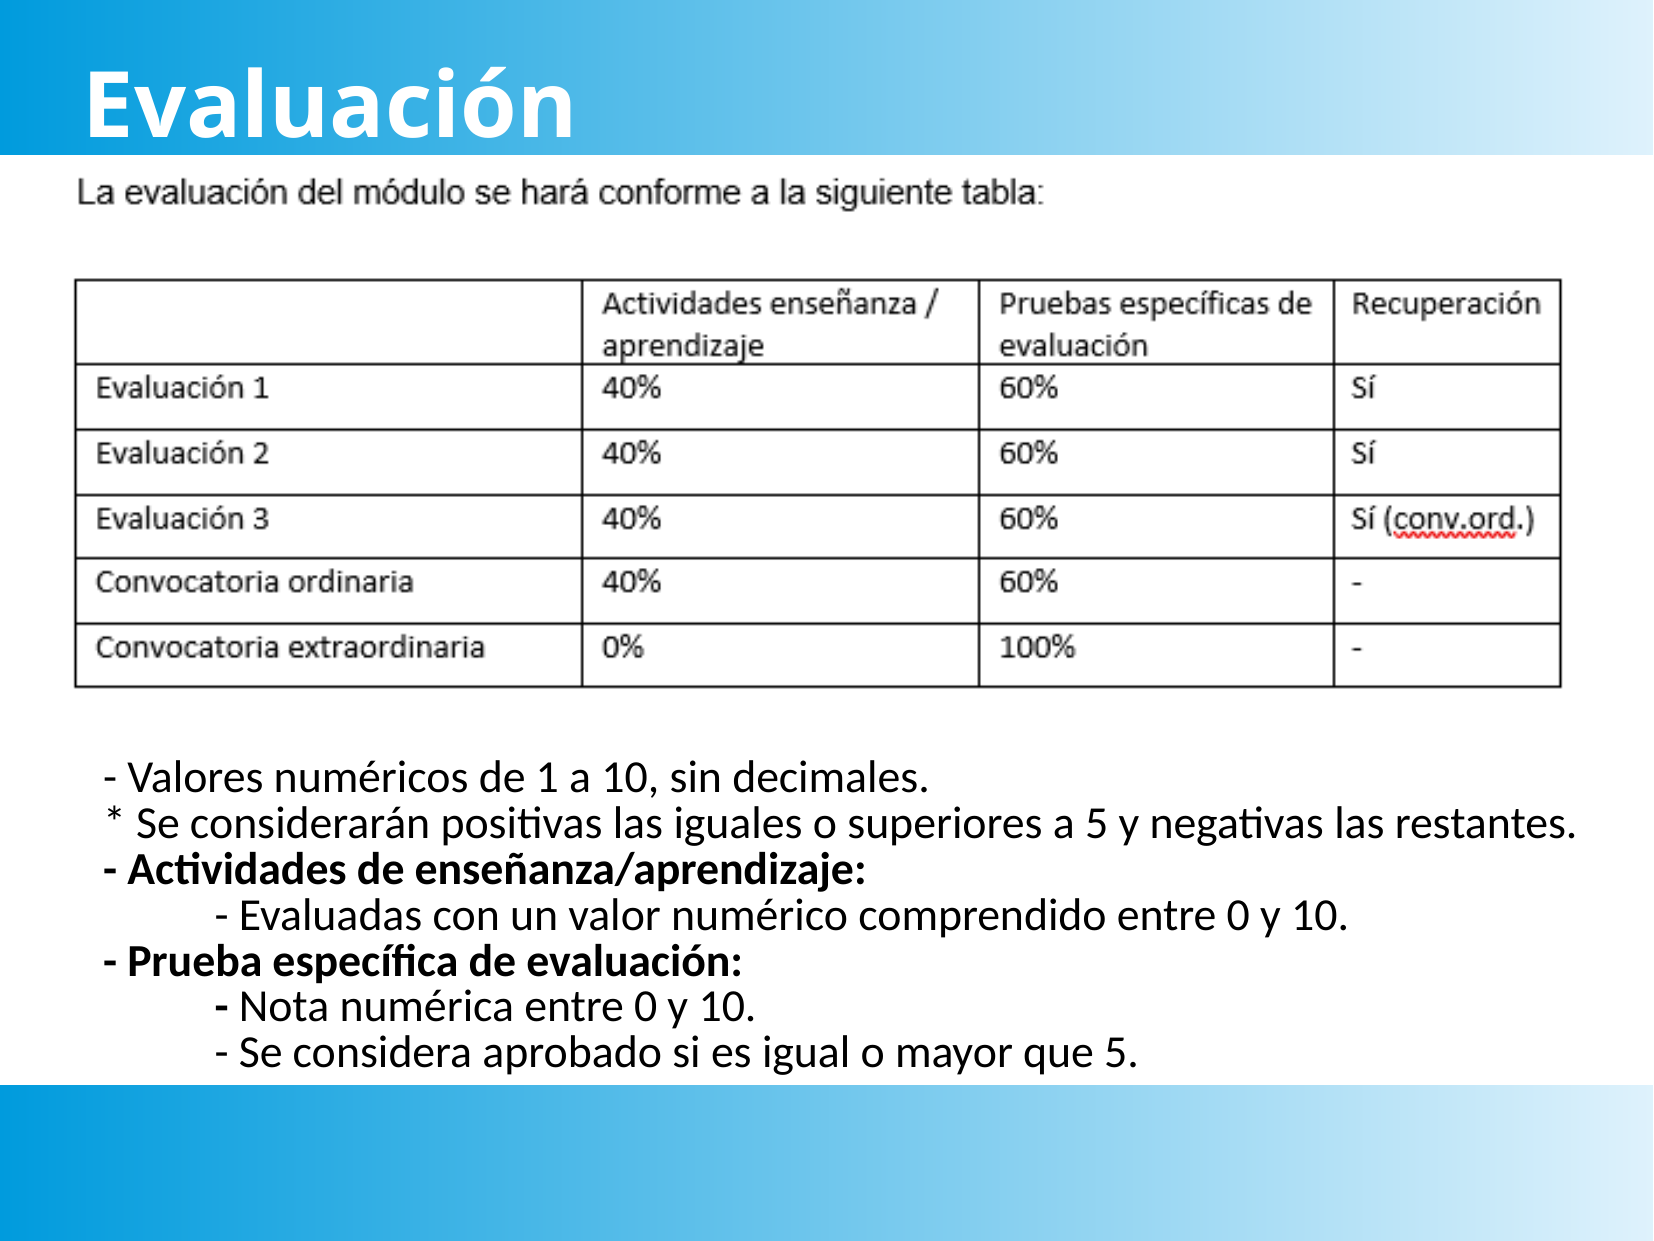

# Evaluación
- Valores numéricos de 1 a 10, sin decimales.
* Se considerarán positivas las iguales o superiores a 5 y negativas las restantes.
- Actividades de enseñanza/aprendizaje:
	- Evaluadas con un valor numérico comprendido entre 0 y 10.
- Prueba específica de evaluación:
	- Nota numérica entre 0 y 10.
	- Se considera aprobado si es igual o mayor que 5.